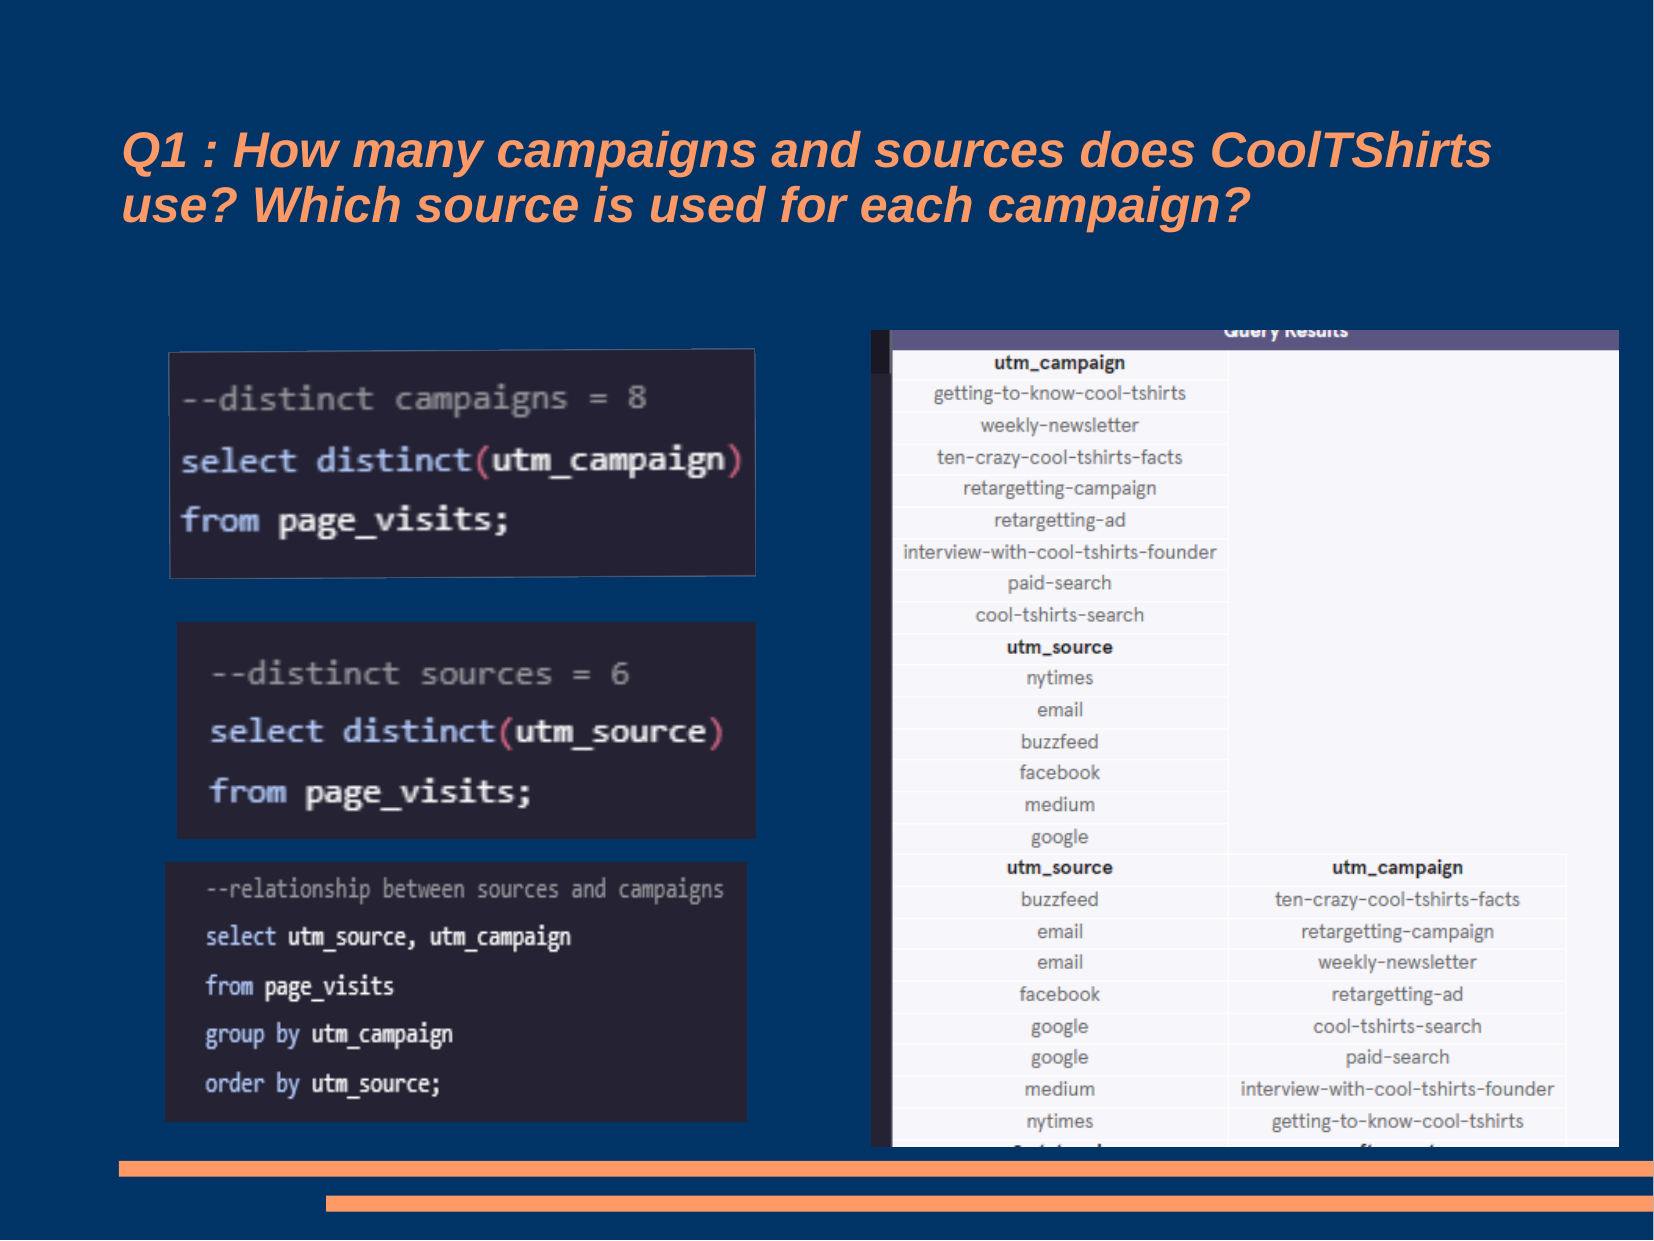

# Q1 : How many campaigns and sources does CoolTShirts use? Which source is used for each campaign?